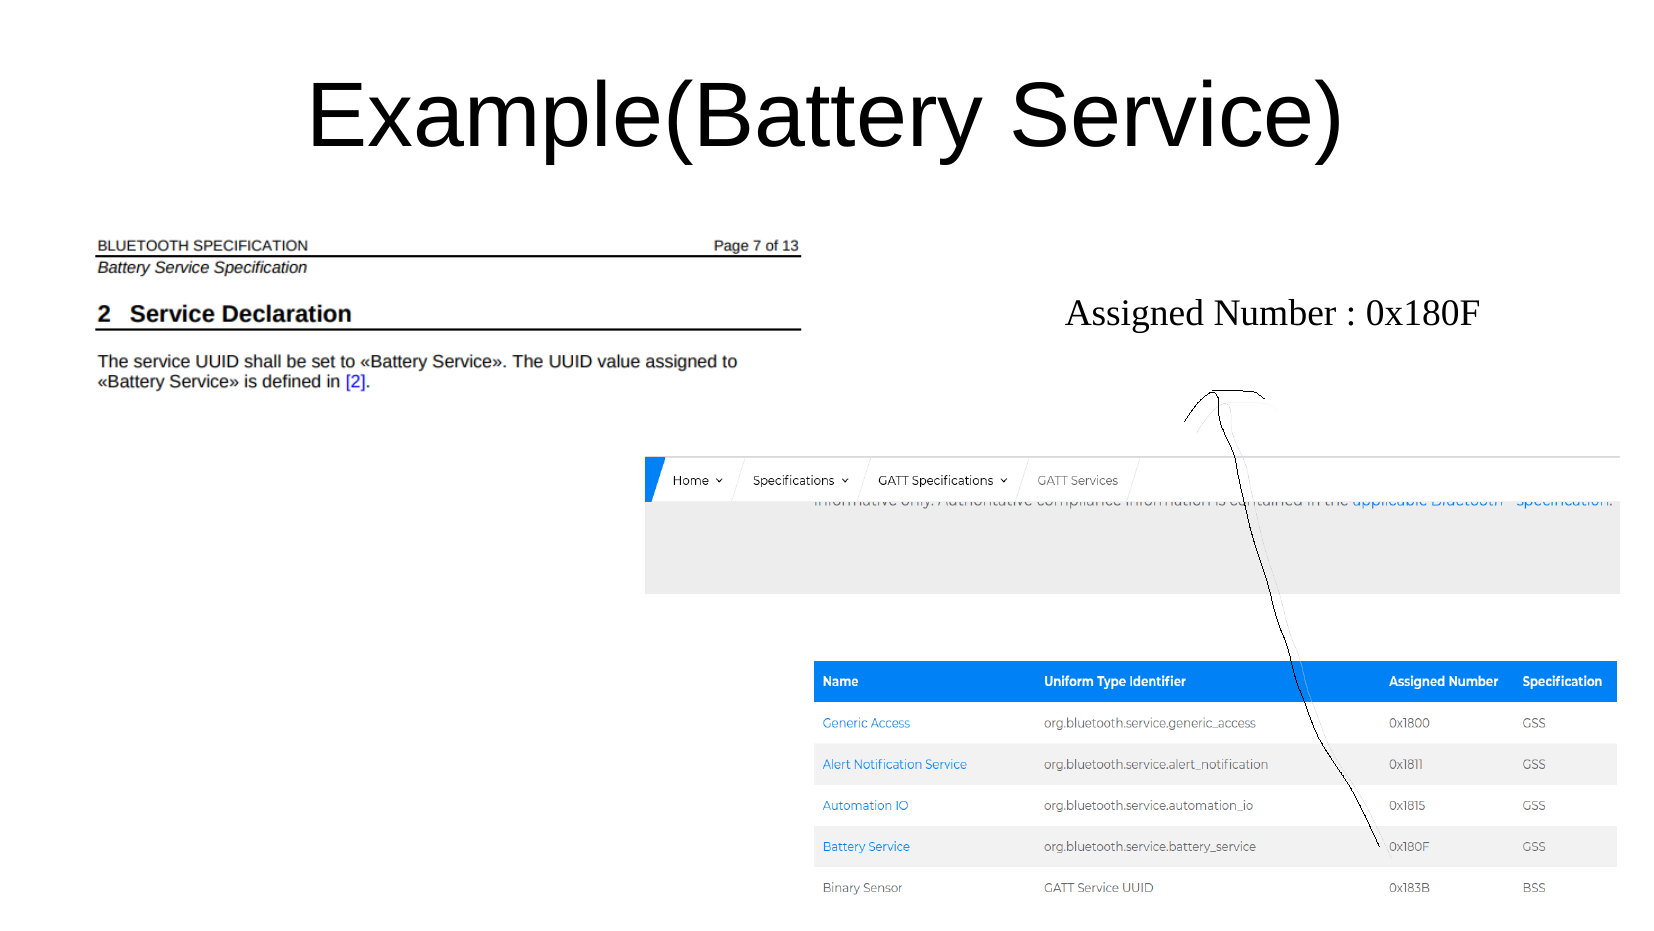

# Example(Battery Service)
Assigned Number : 0x180F